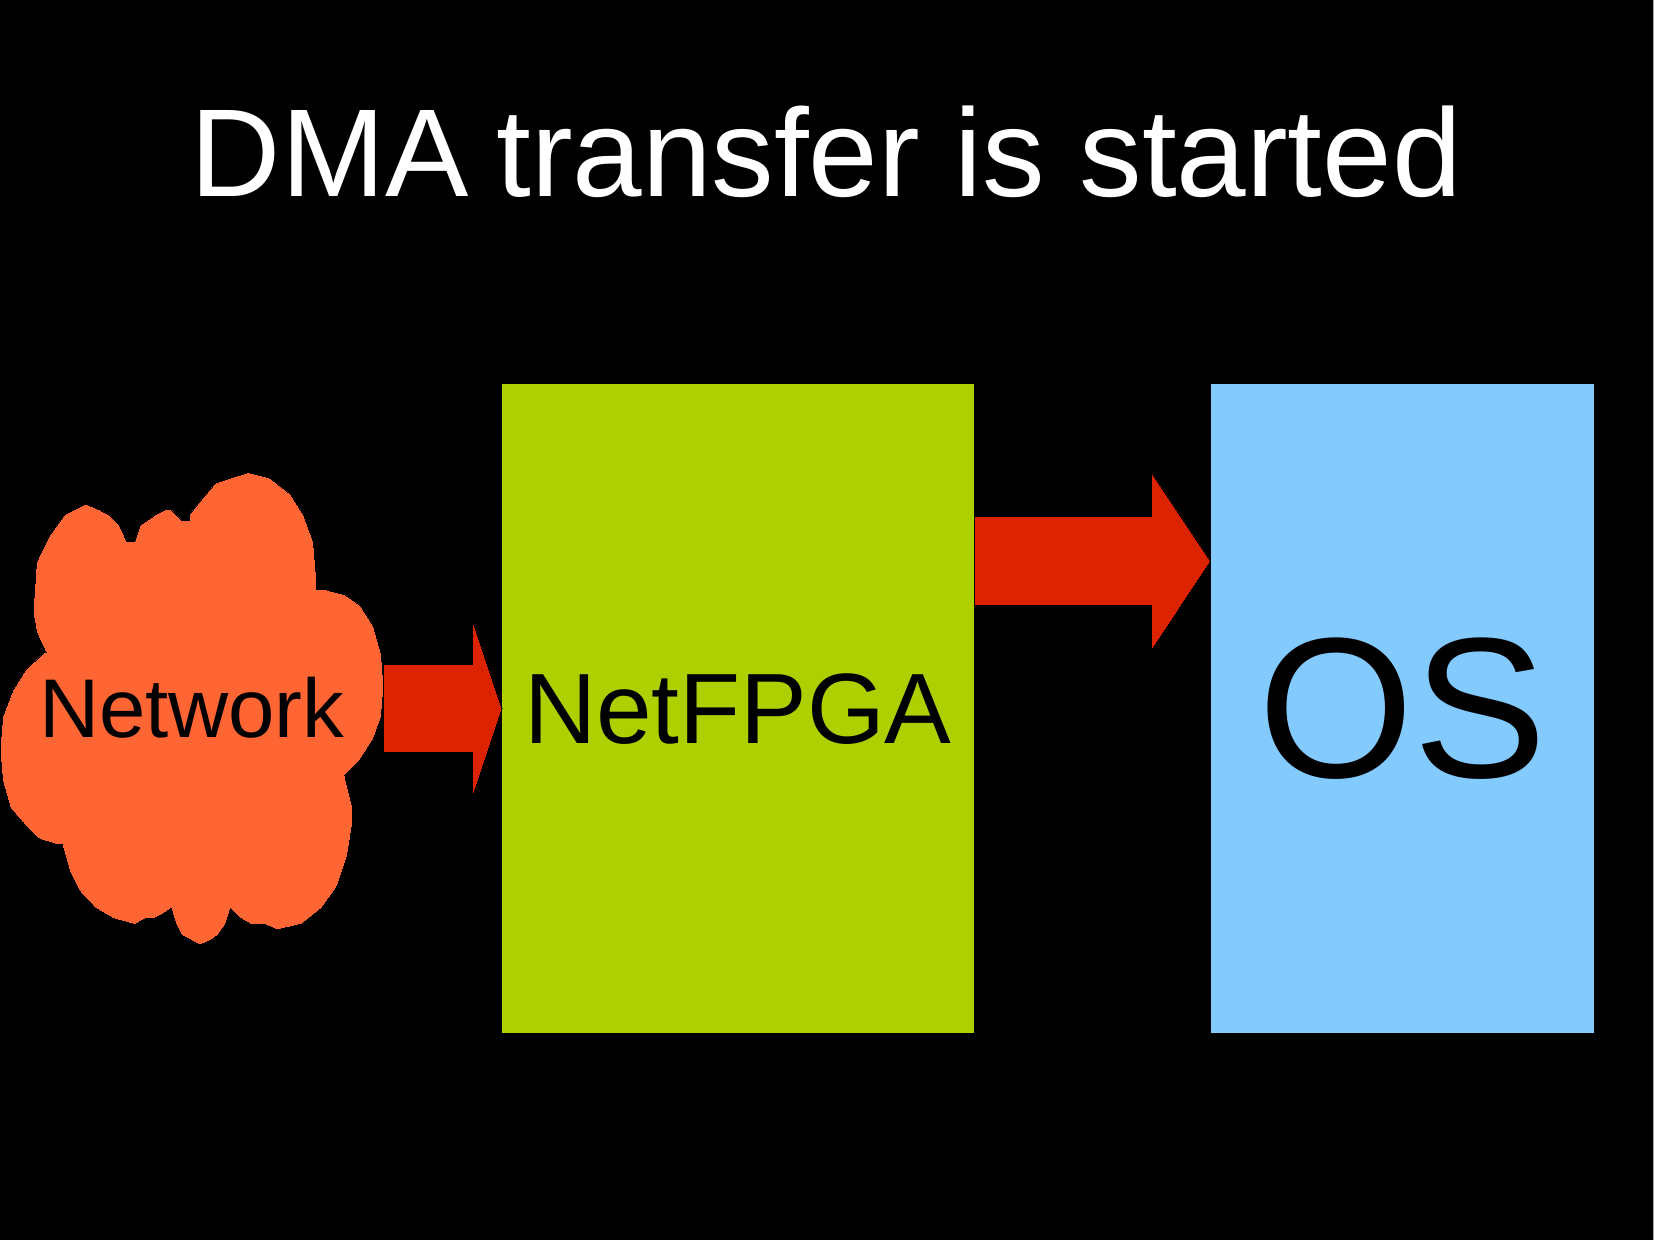

# DMA transfer is started
NetFPGA
OS
Network